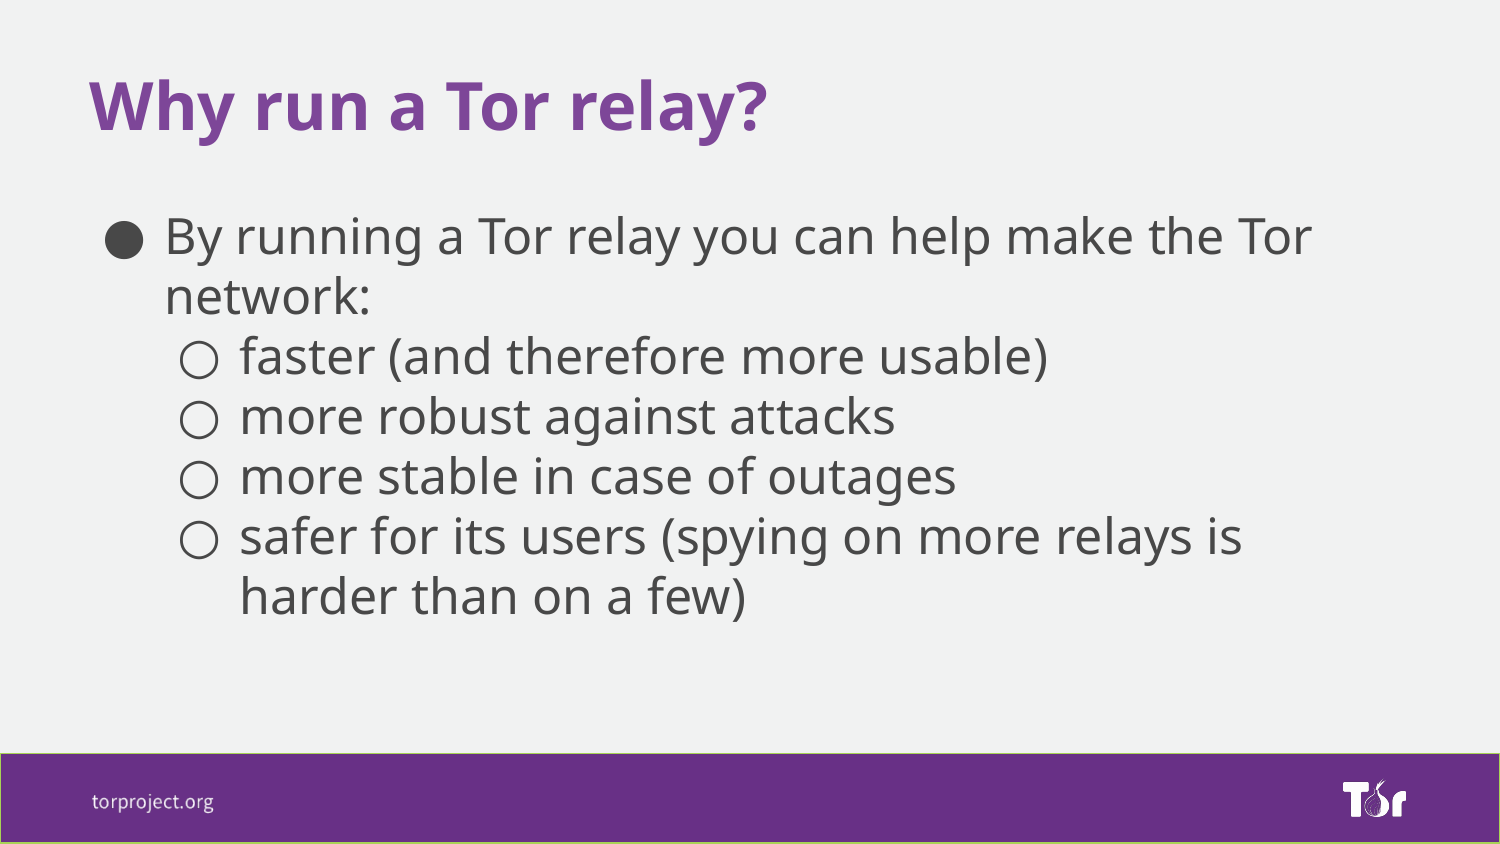

Why run a Tor relay?
By running a Tor relay you can help make the Tor network:
faster (and therefore more usable)
more robust against attacks
more stable in case of outages
safer for its users (spying on more relays is harder than on a few)